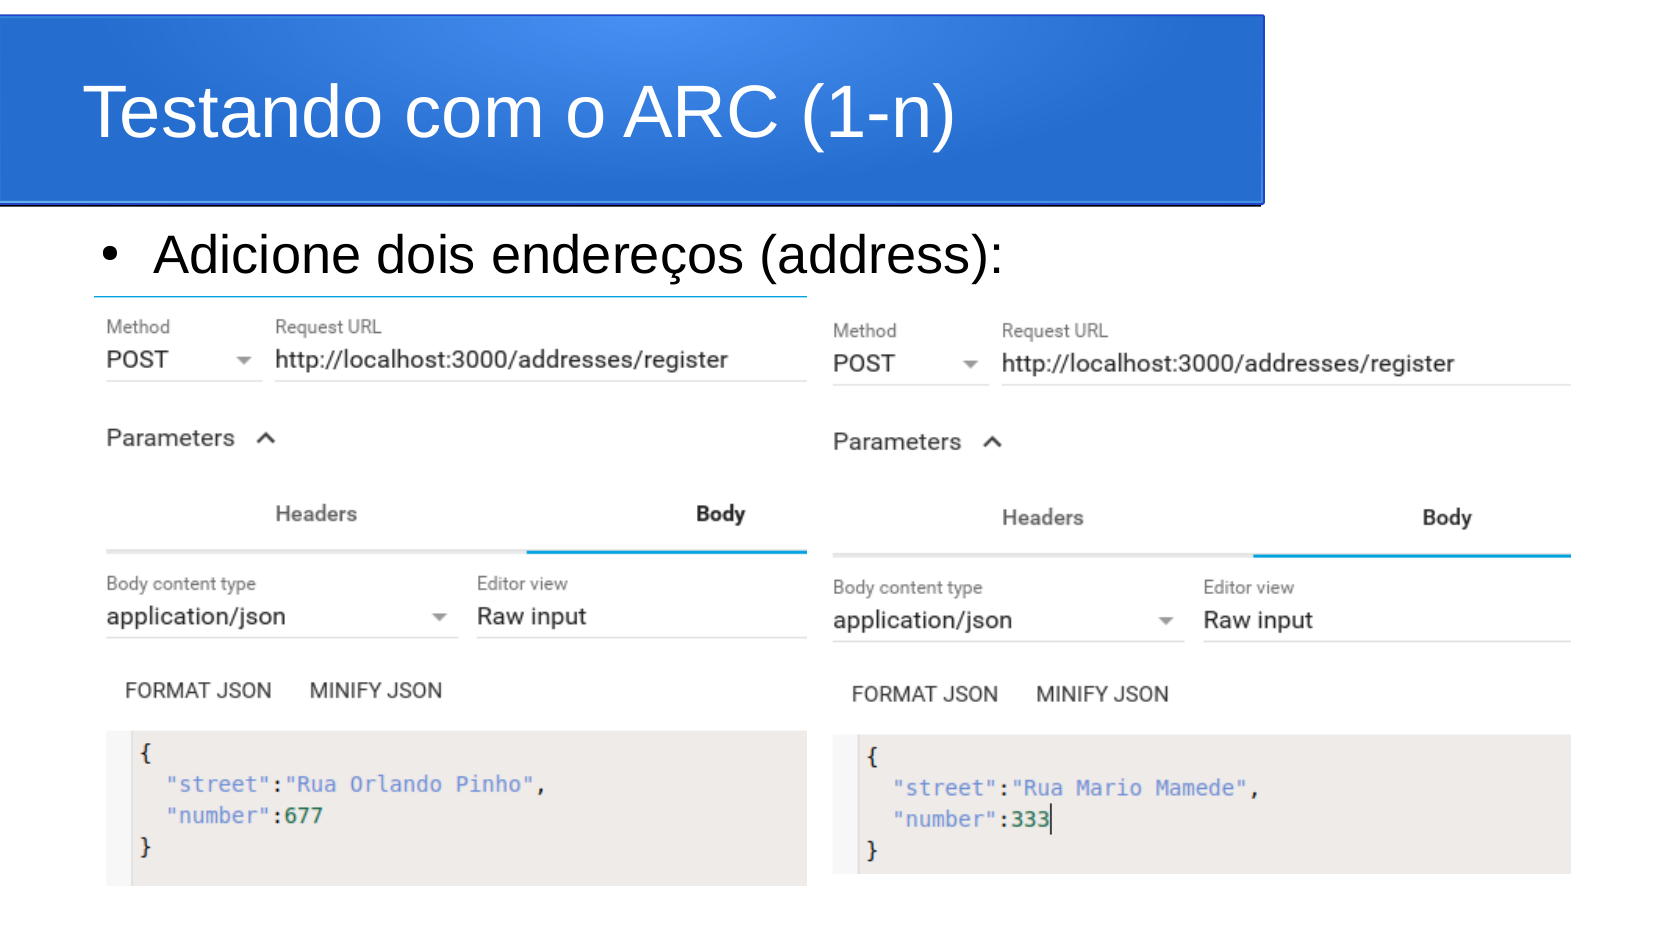

# Testando com o ARC (1-n)
Adicione dois endereços (address):